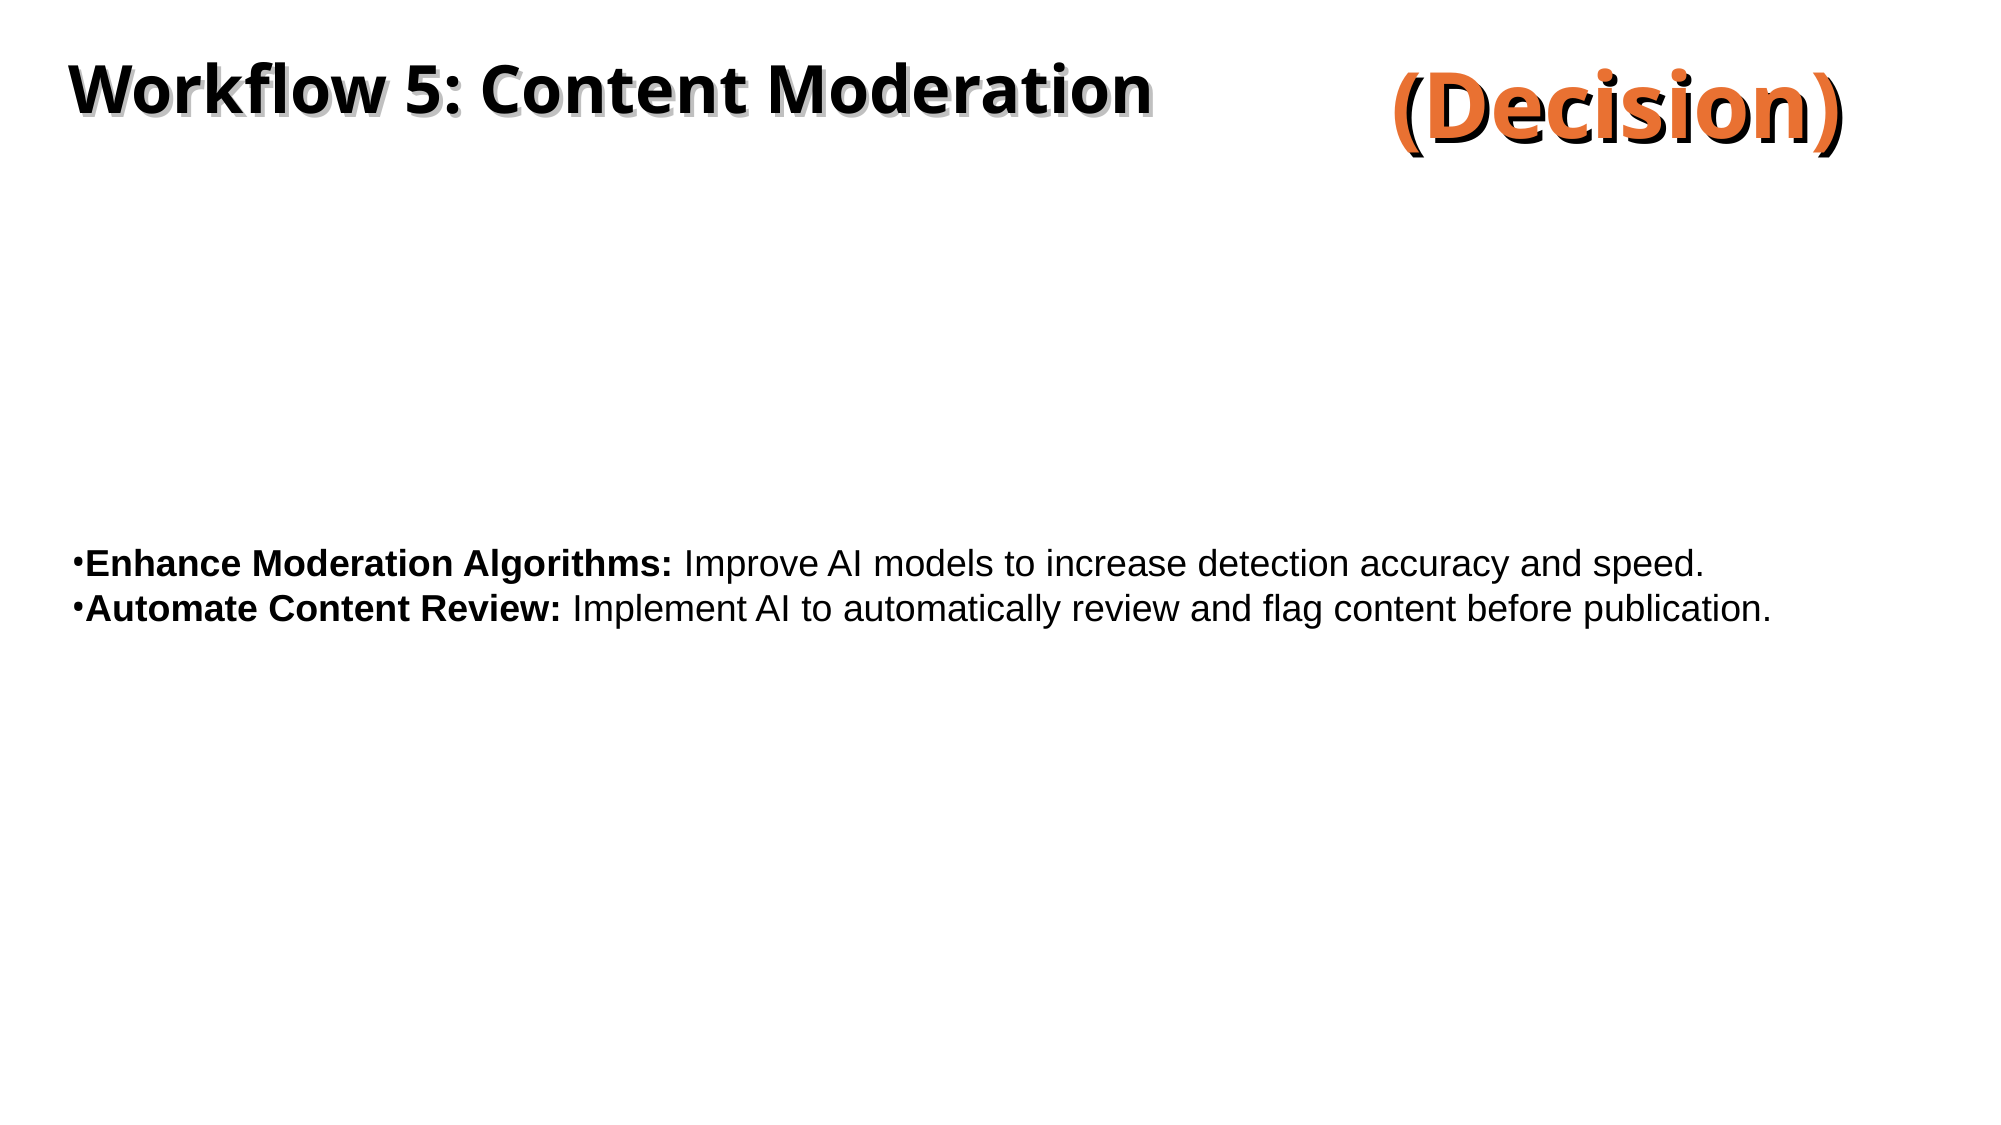

Workflow 5: Content Moderation
(Decision)
Enhance Moderation Algorithms: Improve AI models to increase detection accuracy and speed.
Automate Content Review: Implement AI to automatically review and flag content before publication.